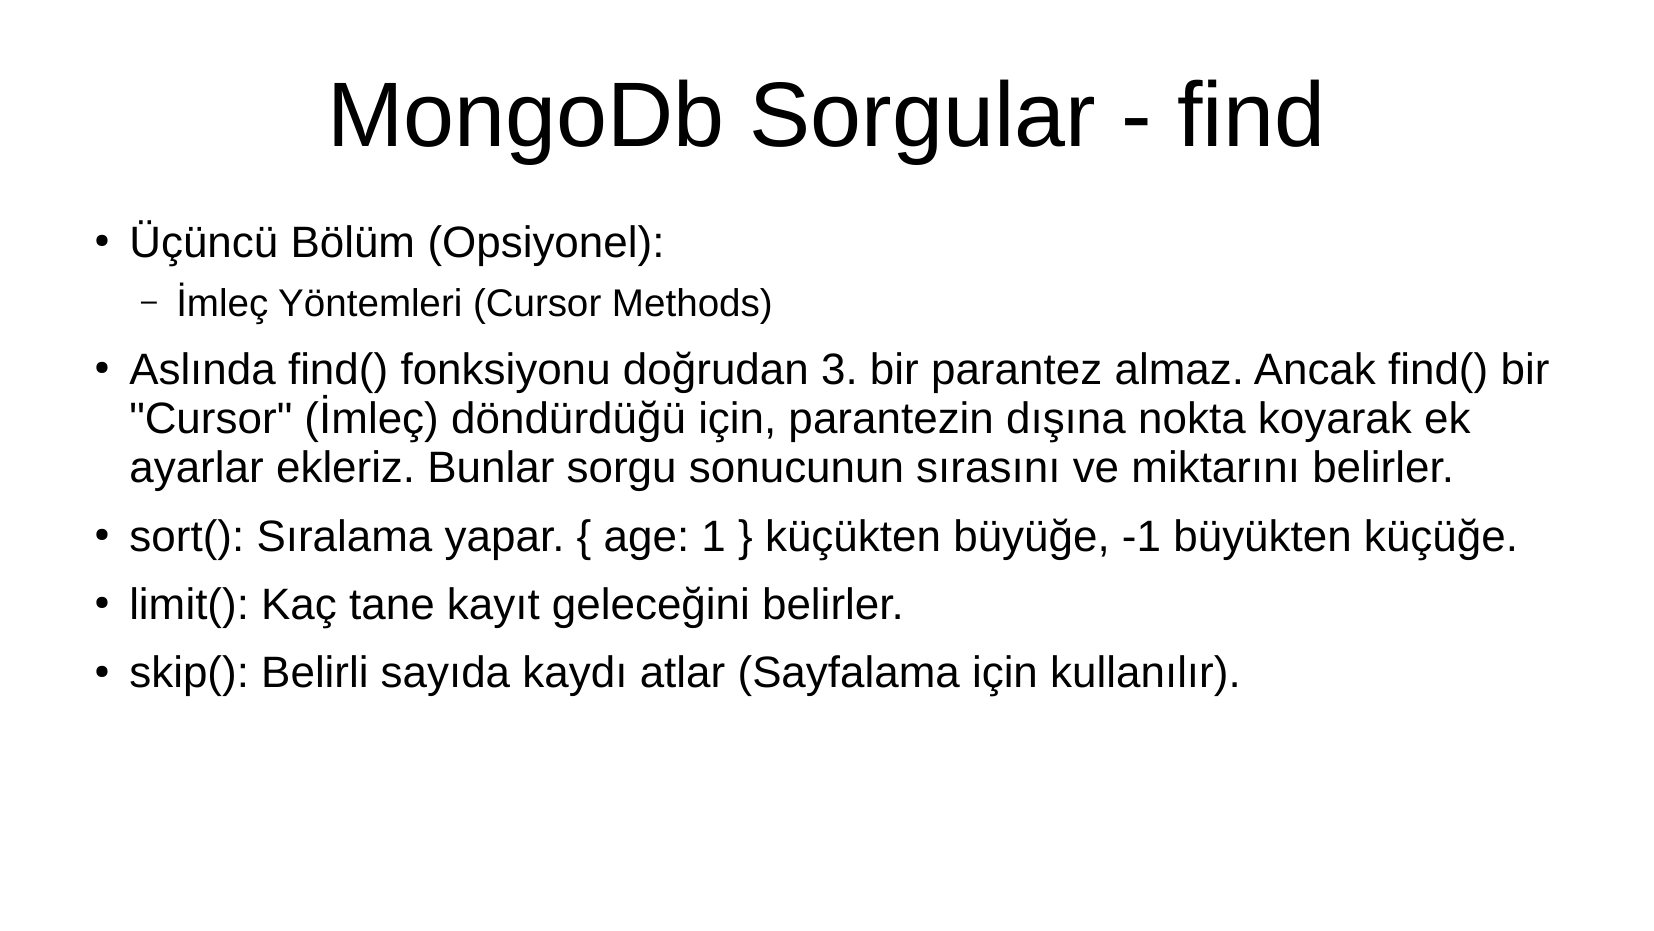

# MongoDb Sorgular - find
Üçüncü Bölüm (Opsiyonel):
İmleç Yöntemleri (Cursor Methods)
Aslında find() fonksiyonu doğrudan 3. bir parantez almaz. Ancak find() bir "Cursor" (İmleç) döndürdüğü için, parantezin dışına nokta koyarak ek ayarlar ekleriz. Bunlar sorgu sonucunun sırasını ve miktarını belirler.
sort(): Sıralama yapar. { age: 1 } küçükten büyüğe, -1 büyükten küçüğe.
limit(): Kaç tane kayıt geleceğini belirler.
skip(): Belirli sayıda kaydı atlar (Sayfalama için kullanılır).